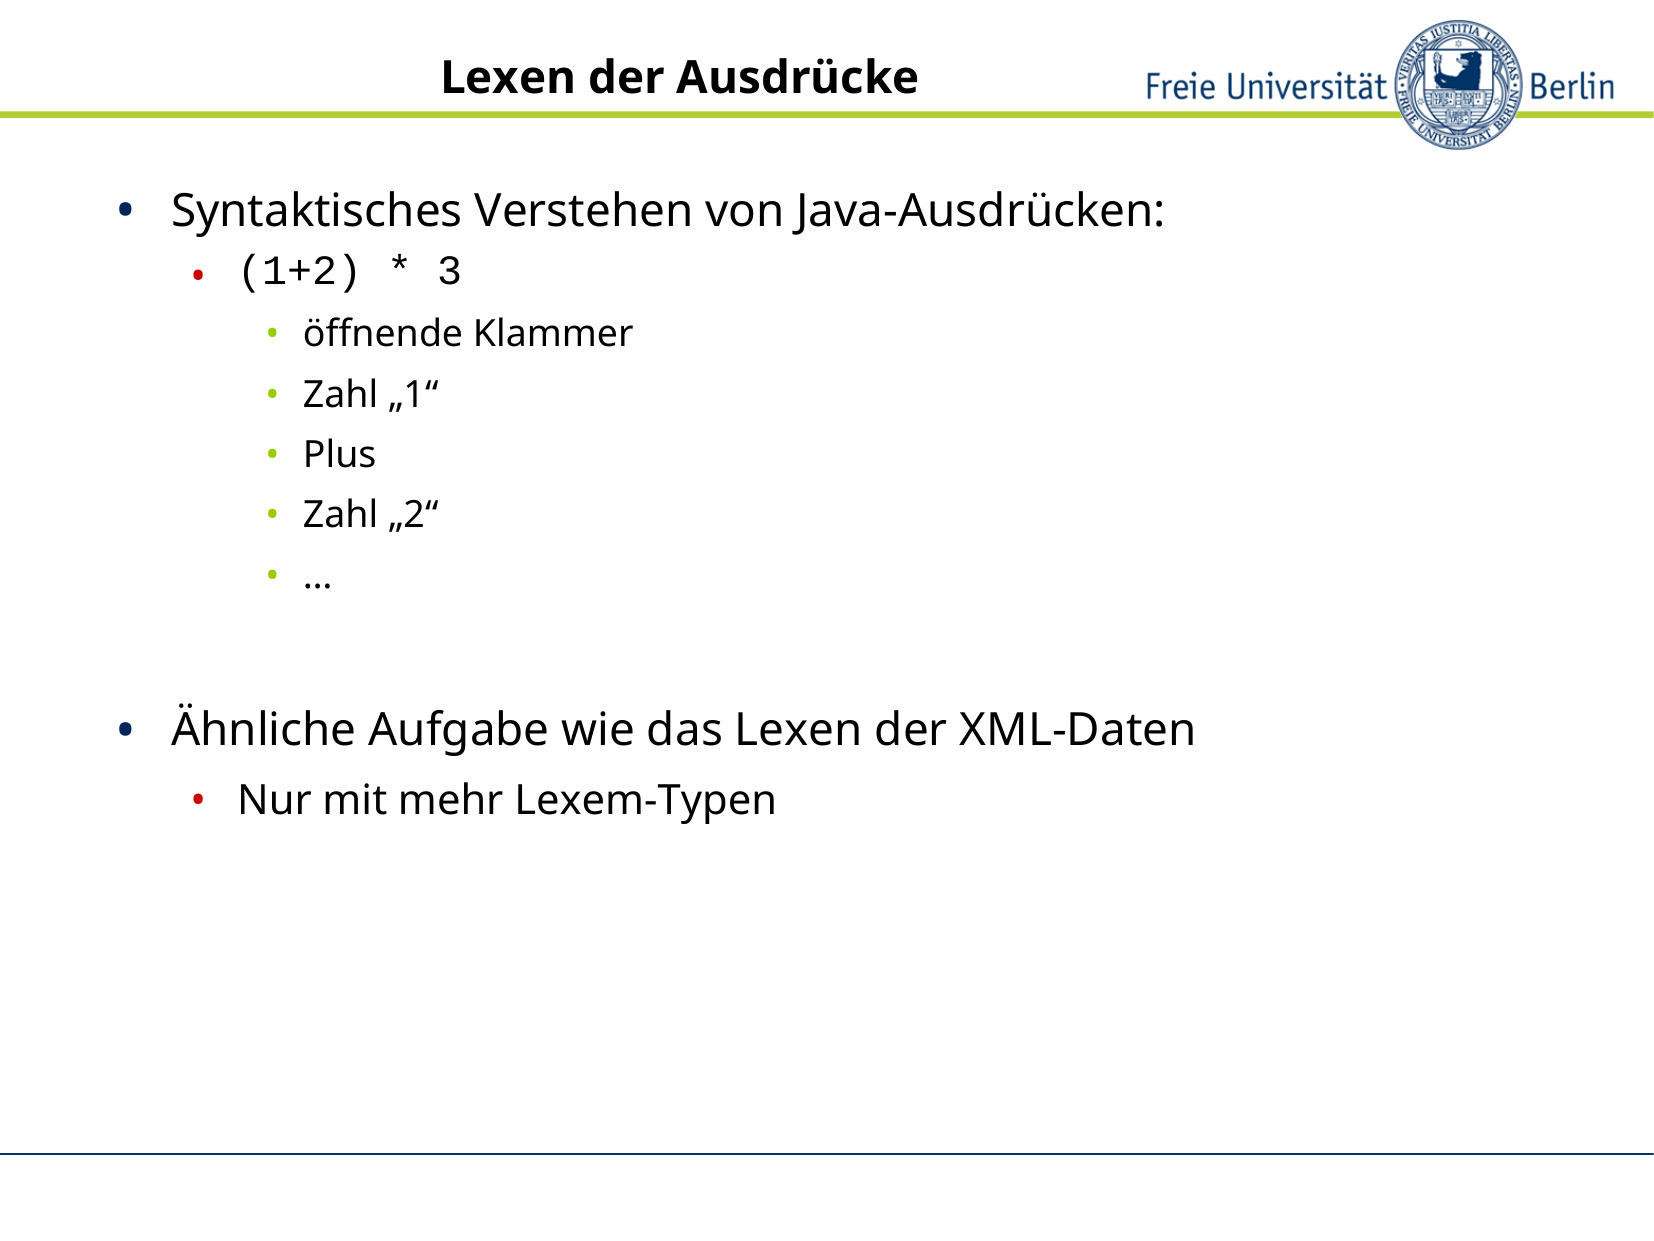

# Lexen der Ausdrücke
Syntaktisches Verstehen von Java-Ausdrücken:
(1+2) * 3
öffnende Klammer
Zahl „1“
Plus
Zahl „2“
…
Ähnliche Aufgabe wie das Lexen der XML-Daten
Nur mit mehr Lexem-Typen